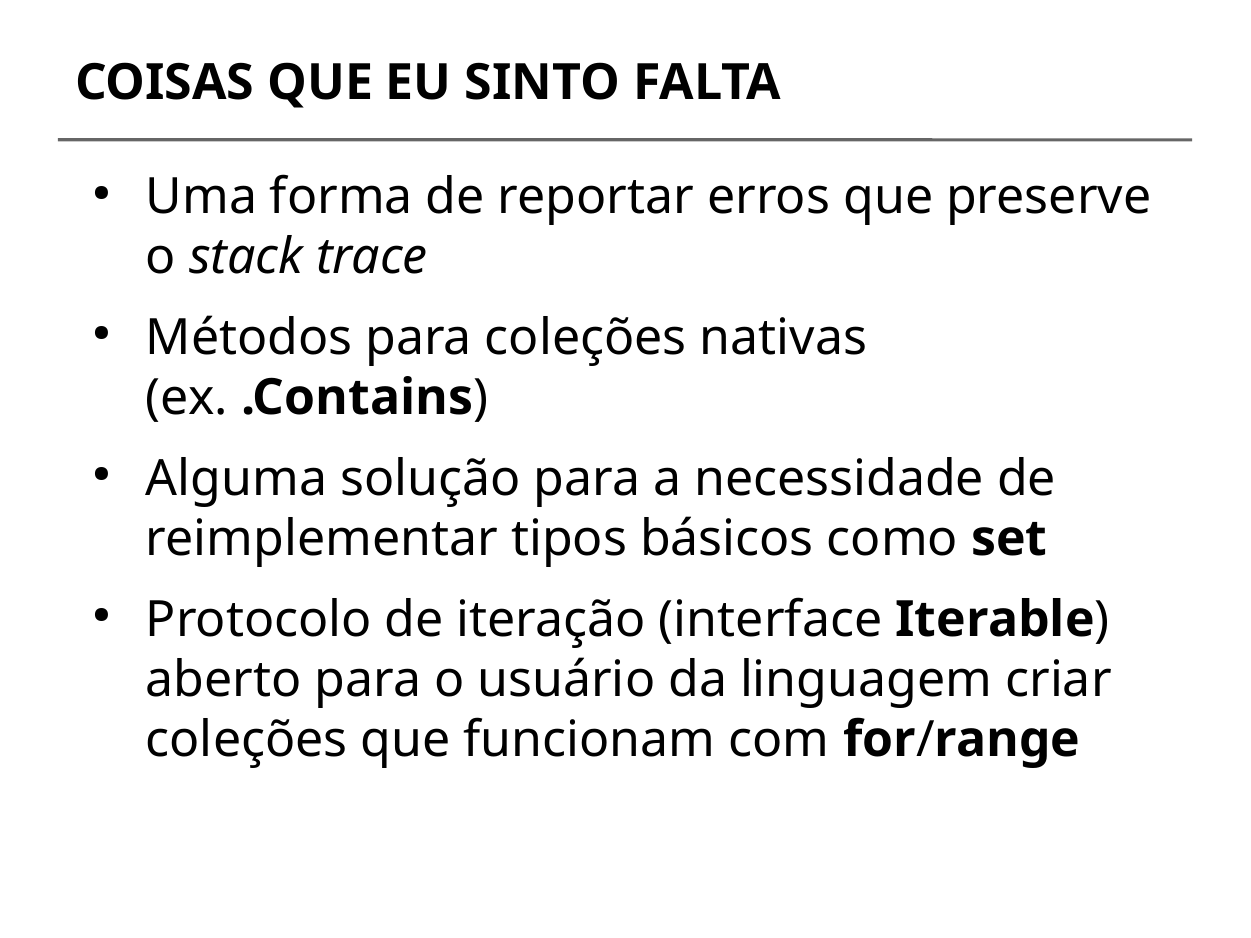

# COISAS QUE EU SINTO FALTA
Uma forma de reportar erros que preserve o stack trace
Métodos para coleções nativas (ex. .Contains)
Alguma solução para a necessidade de reimplementar tipos básicos como set
Protocolo de iteração (interface Iterable) aberto para o usuário da linguagem criar coleções que funcionam com for/range